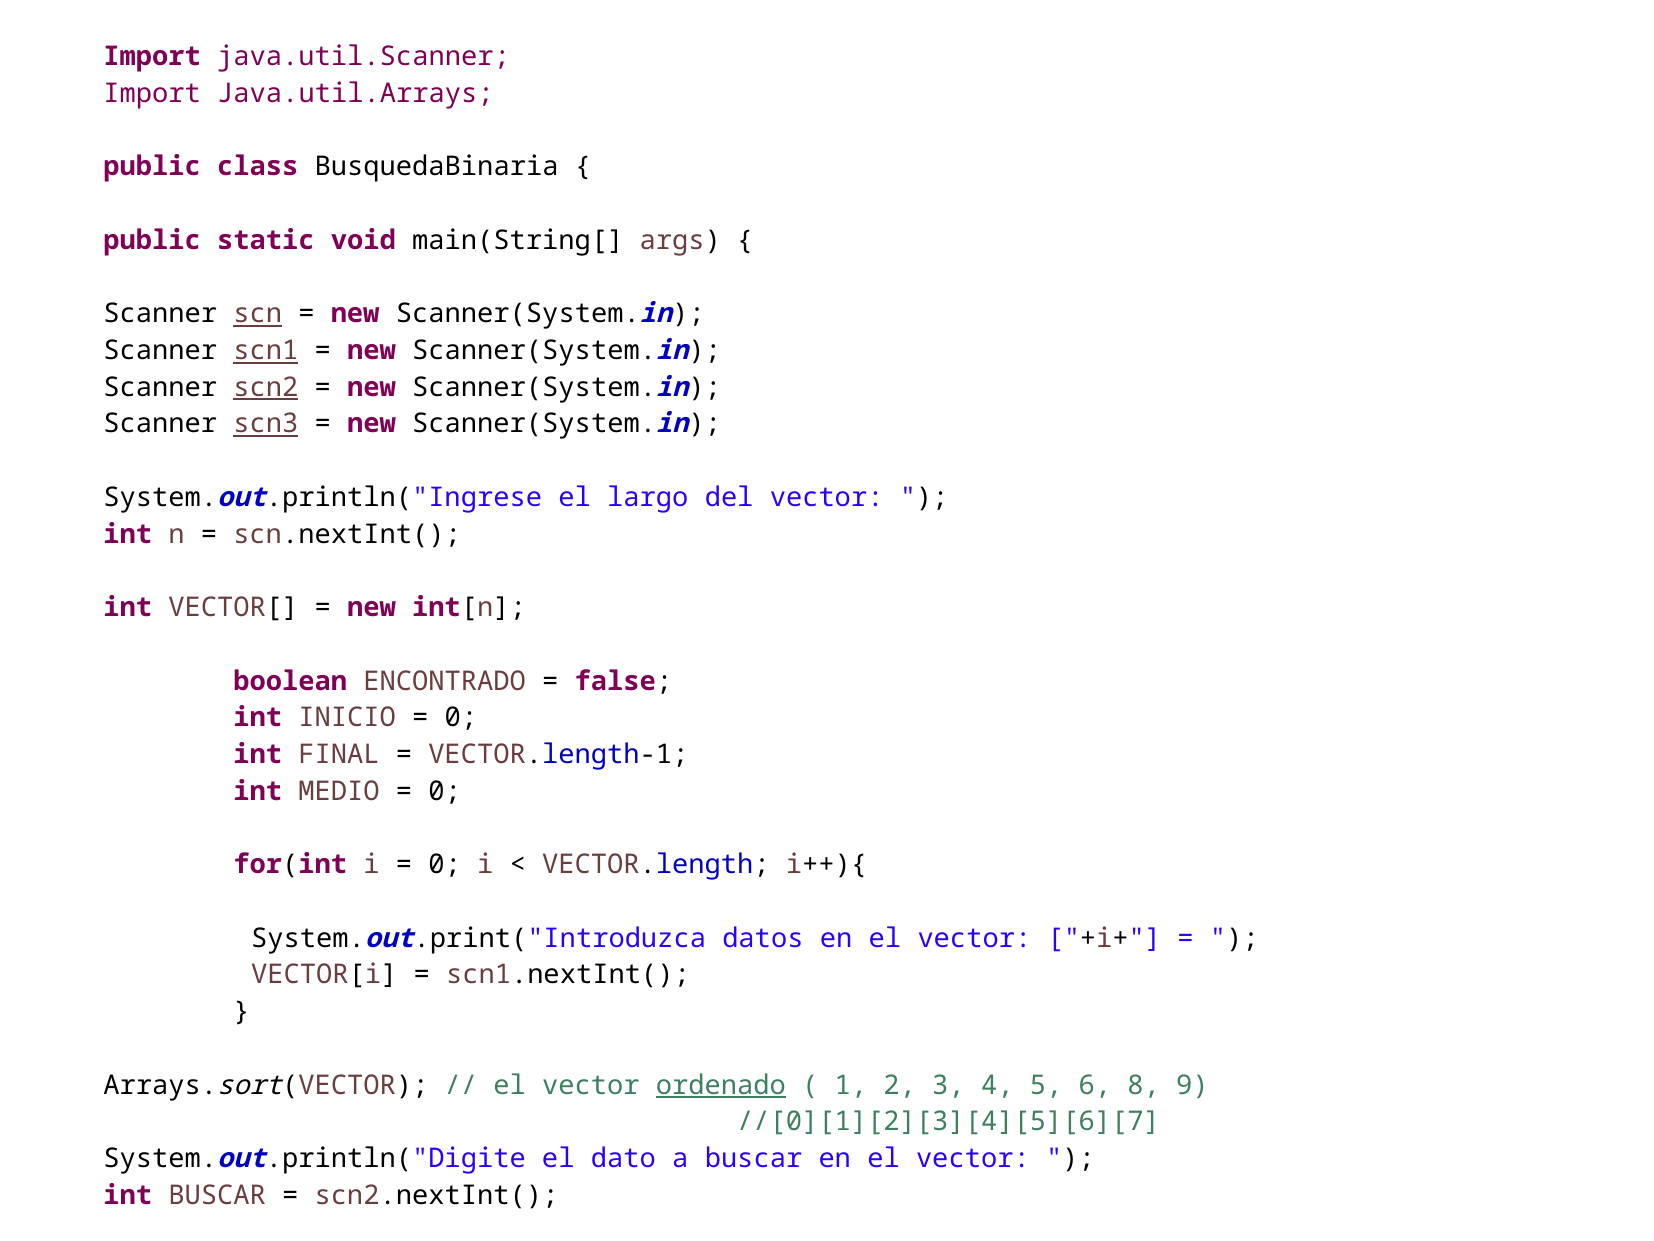

Import java.util.Scanner;
Import Java.util.Arrays;
public class BusquedaBinaria {
public static void main(String[] args) {
Scanner scn = new Scanner(System.in);
Scanner scn1 = new Scanner(System.in);
Scanner scn2 = new Scanner(System.in);
Scanner scn3 = new Scanner(System.in);
System.out.println("Ingrese el largo del vector: ");
int n = scn.nextInt();
int VECTOR[] = new int[n];
 boolean ENCONTRADO = false;
 int INICIO = 0;
 int FINAL = VECTOR.length-1;
 int MEDIO = 0;
 for(int i = 0; i < VECTOR.length; i++){
 	System.out.print("Introduzca datos en el vector: ["+i+"] = ");
 	VECTOR[i] = scn1.nextInt();
 }
Arrays.sort(VECTOR); // el vector ordenado ( 1, 2, 3, 4, 5, 6, 8, 9)
 //[0][1][2][3][4][5][6][7]
System.out.println("Digite el dato a buscar en el vector: ");
int BUSCAR = scn2.nextInt();
for(int i = 0; i < VECTOR.length; i++){
System.out.print("Posicion ["+i+"] = "+VECTOR[i]+"\n");
}